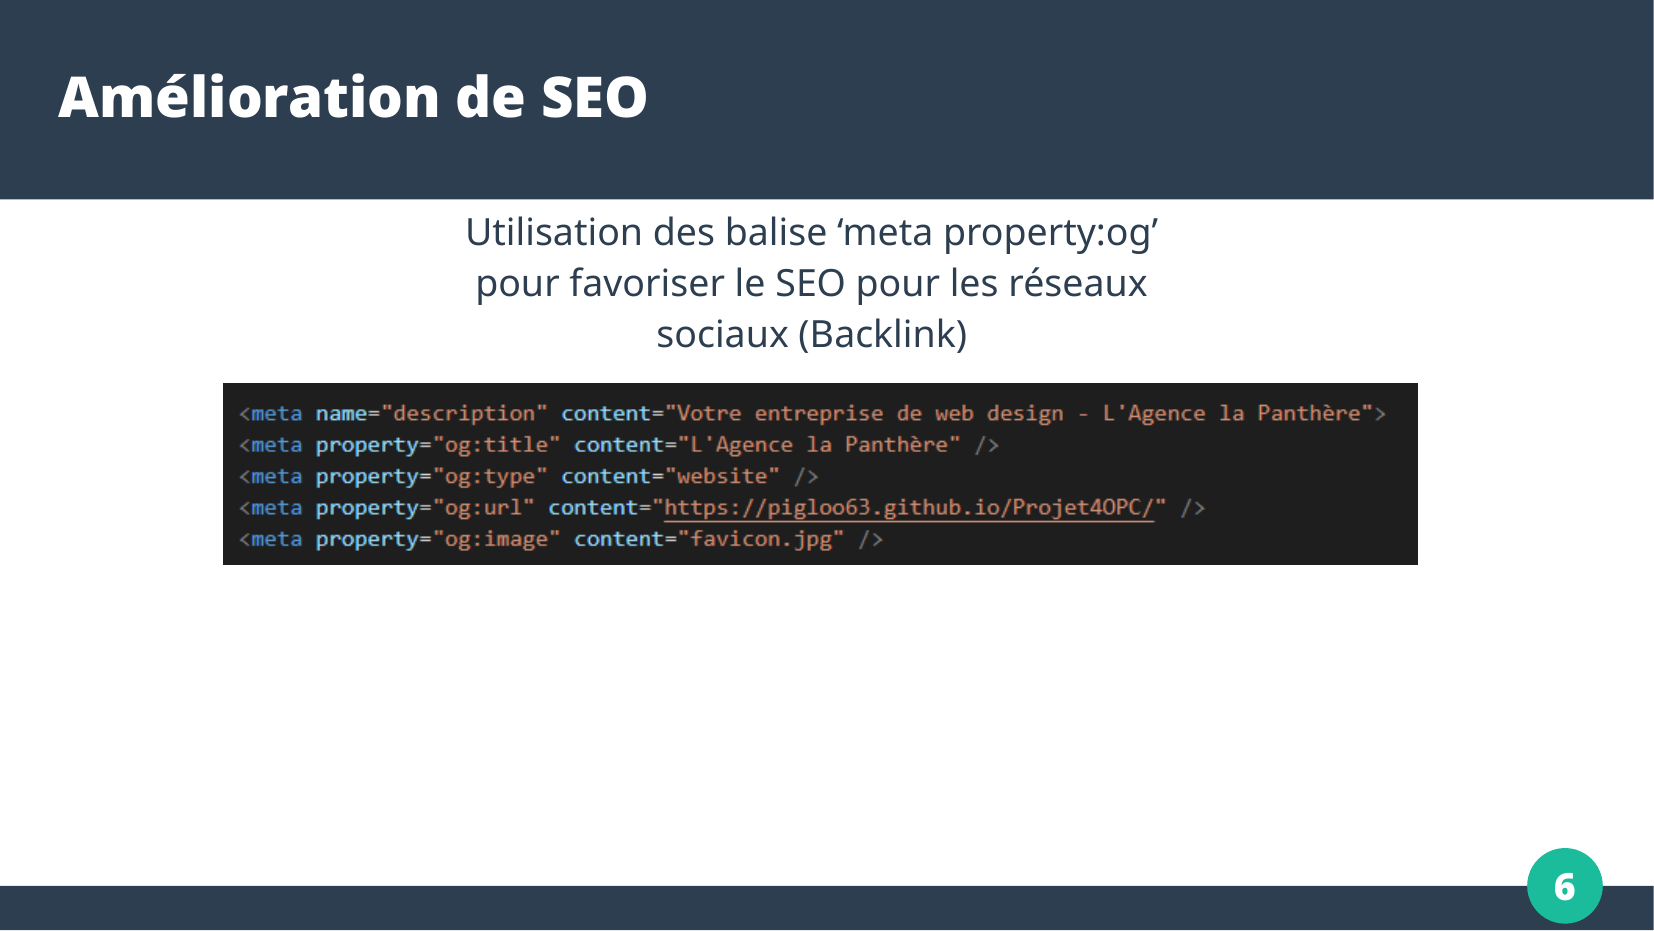

# Amélioration de SEO
Utilisation des balise ‘meta property:og’ pour favoriser le SEO pour les réseaux sociaux (Backlink)